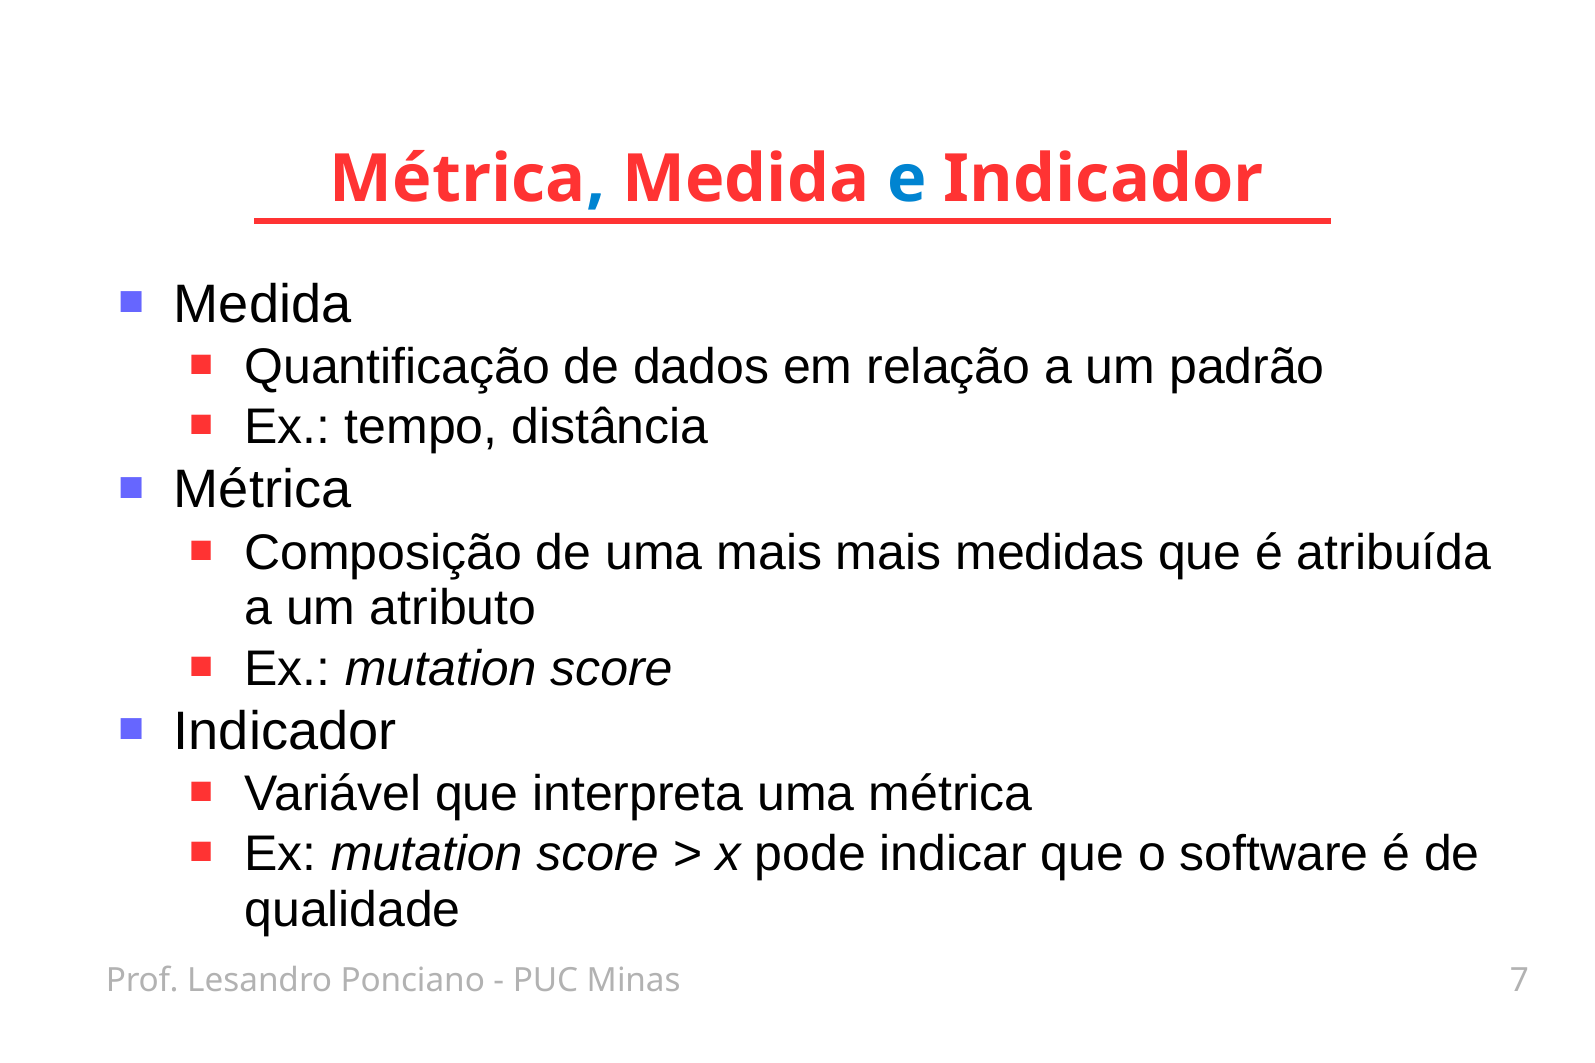

# Métrica, Medida e Indicador
Medida
Quantificação de dados em relação a um padrão
Ex.: tempo, distância
Métrica
Composição de uma mais mais medidas que é atribuída a um atributo
Ex.: mutation score
Indicador
Variável que interpreta uma métrica
Ex: mutation score > x pode indicar que o software é de qualidade
Prof. Lesandro Ponciano - PUC Minas
7